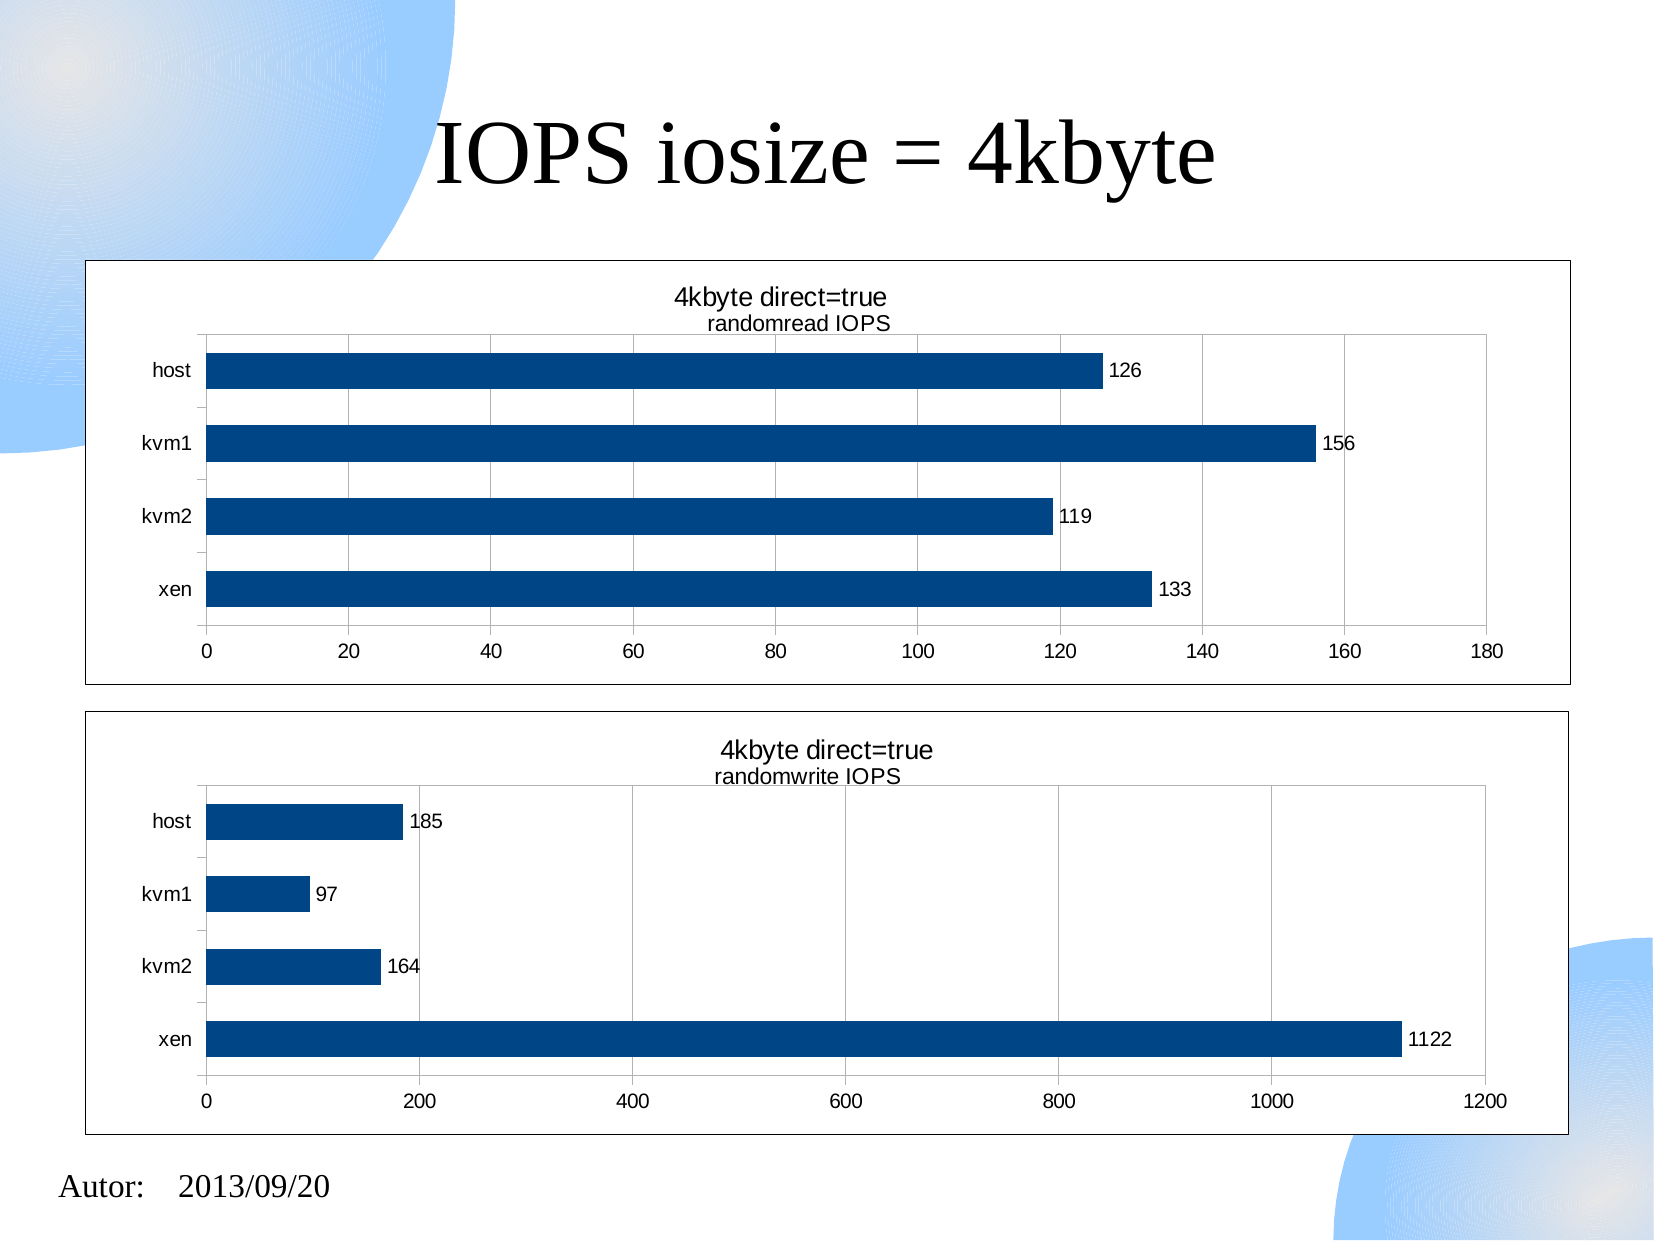

# IOPS iosize = 4kbyte
### Chart: 4kbyte direct=true
randomread IOPS
| Category | iops |
|---|---|
| xen | 133.0 |
| kvm2 | 119.0 |
| kvm1 | 156.0 |
| host | 126.0 |
### Chart: 4kbyte direct=true
randomwrite IOPS
| Category | iops |
|---|---|
| xen | 1122.0 |
| kvm2 | 164.0 |
| kvm1 | 97.0 |
| host | 185.0 |